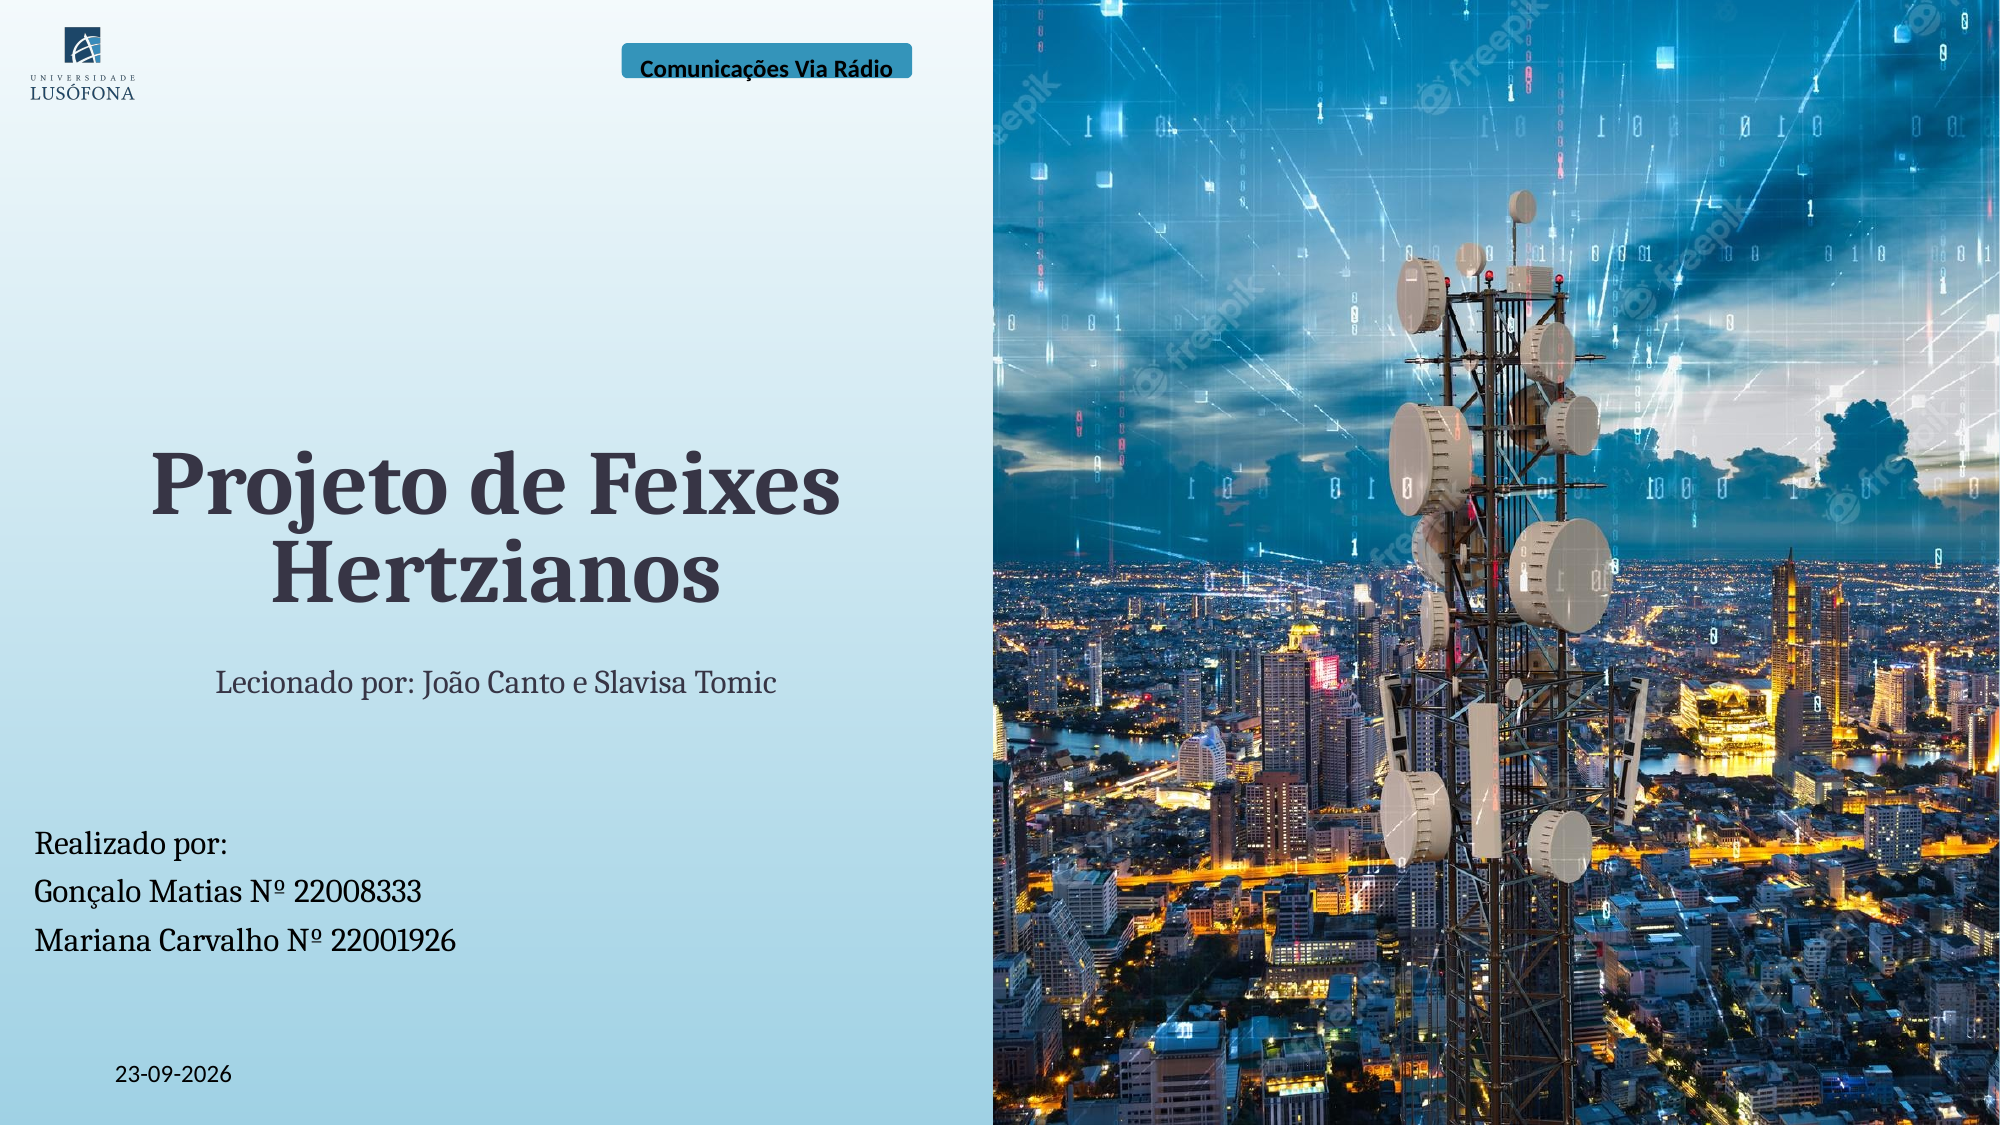

Projeto de Feixes Hertzianos
Lecionado por: João Canto e Slavisa Tomic
Comunicações Via Rádio
Realizado por:
Gonçalo Matias Nº 22008333
Mariana Carvalho Nº 22001926